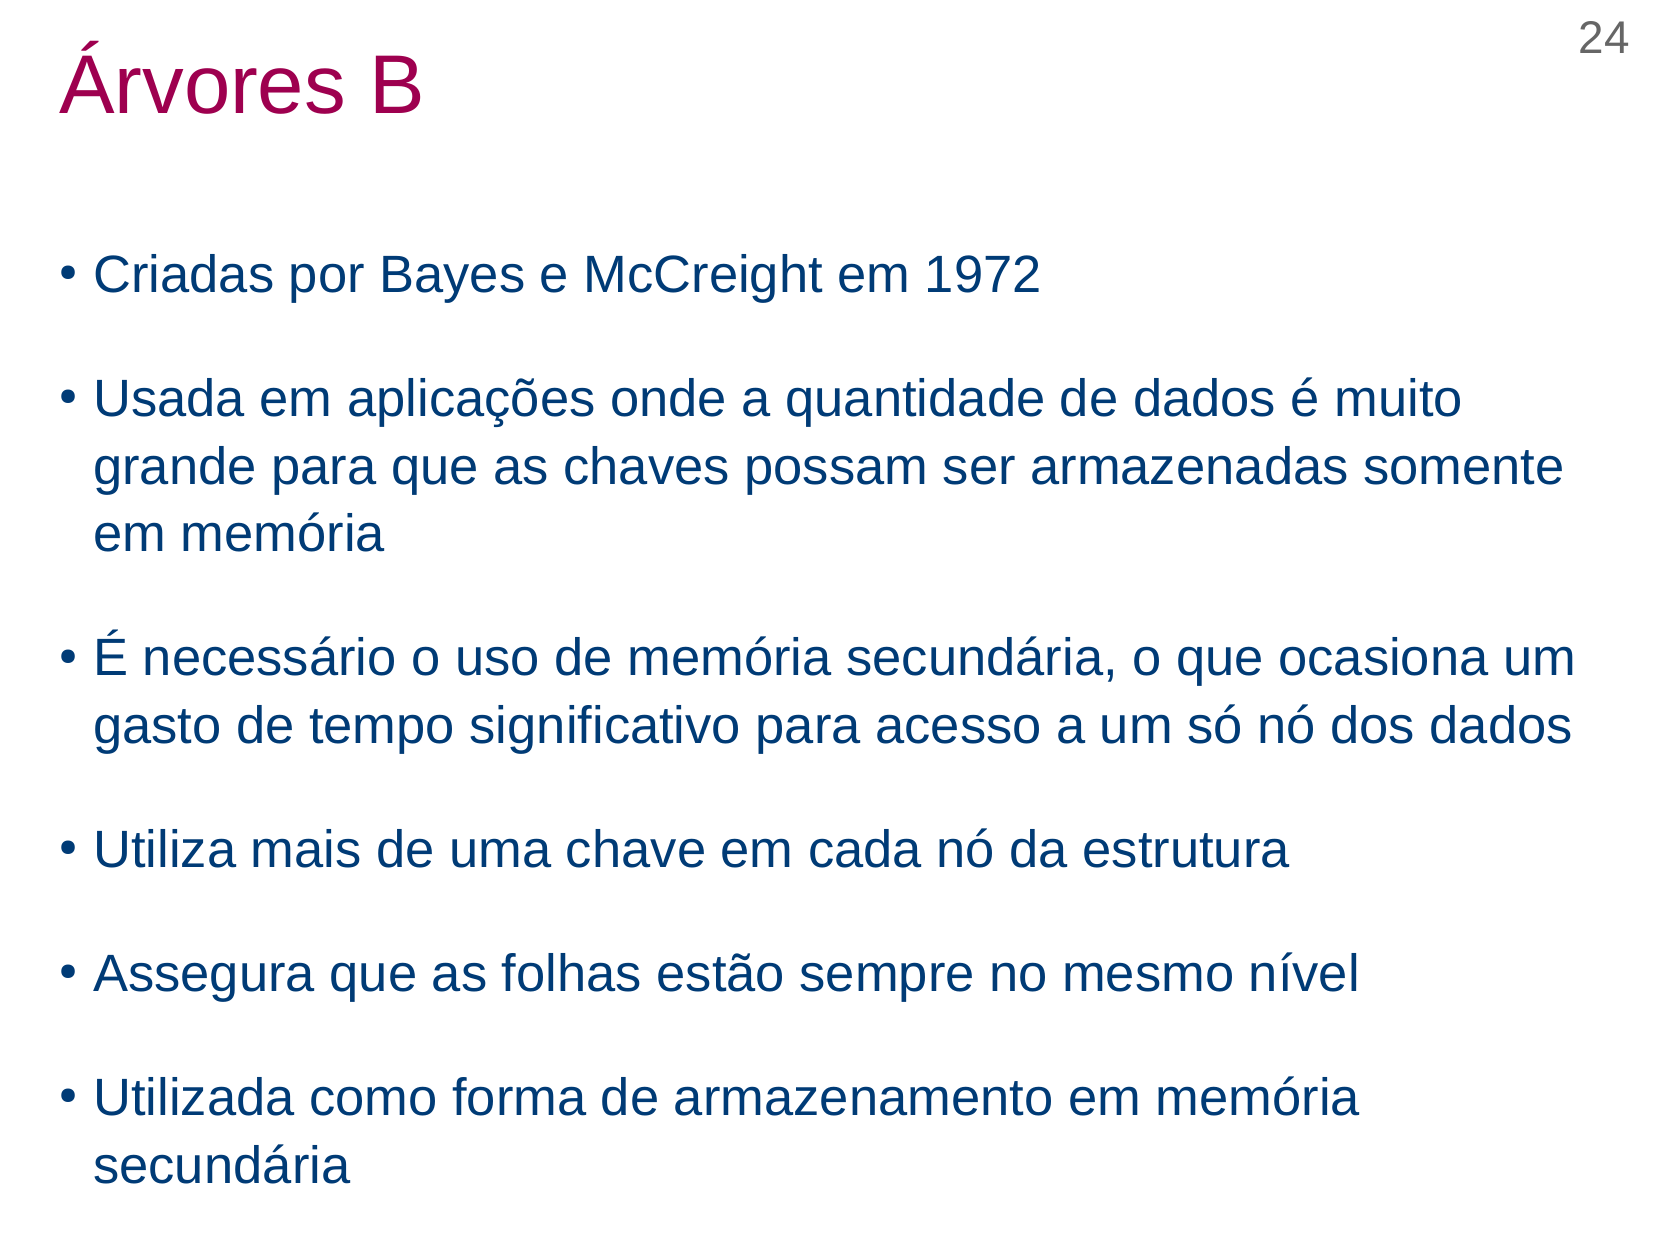

24
# Árvores B
Criadas por Bayes e McCreight em 1972
Usada em aplicações onde a quantidade de dados é muito grande para que as chaves possam ser armazenadas somente em memória
É necessário o uso de memória secundária, o que ocasiona um gasto de tempo significativo para acesso a um só nó dos dados
Utiliza mais de uma chave em cada nó da estrutura
Assegura que as folhas estão sempre no mesmo nível
Utilizada como forma de armazenamento em memória secundária